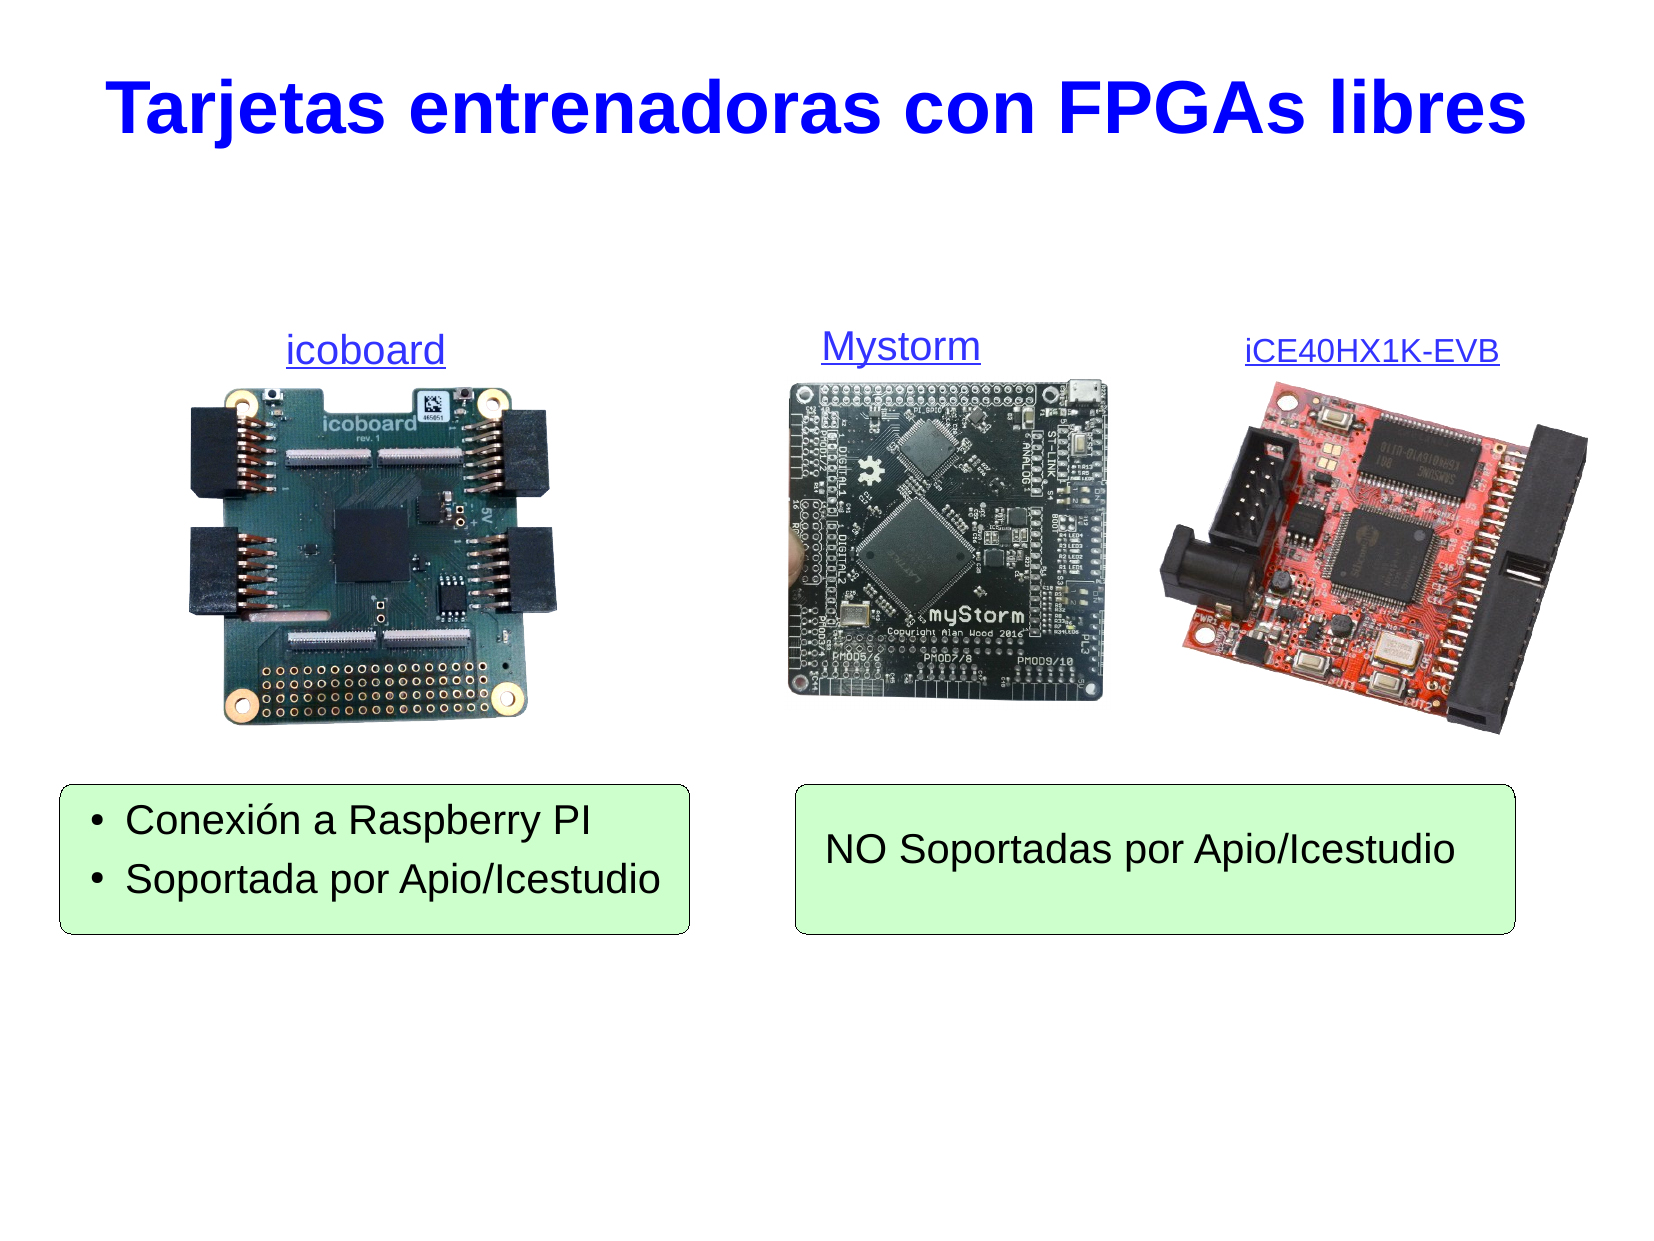

Tarjetas entrenadoras con FPGAs libres
Mystorm
icoboard
iCE40HX1K-EVB
Conexión a Raspberry PI
Soportada por Apio/Icestudio
NO Soportadas por Apio/Icestudio